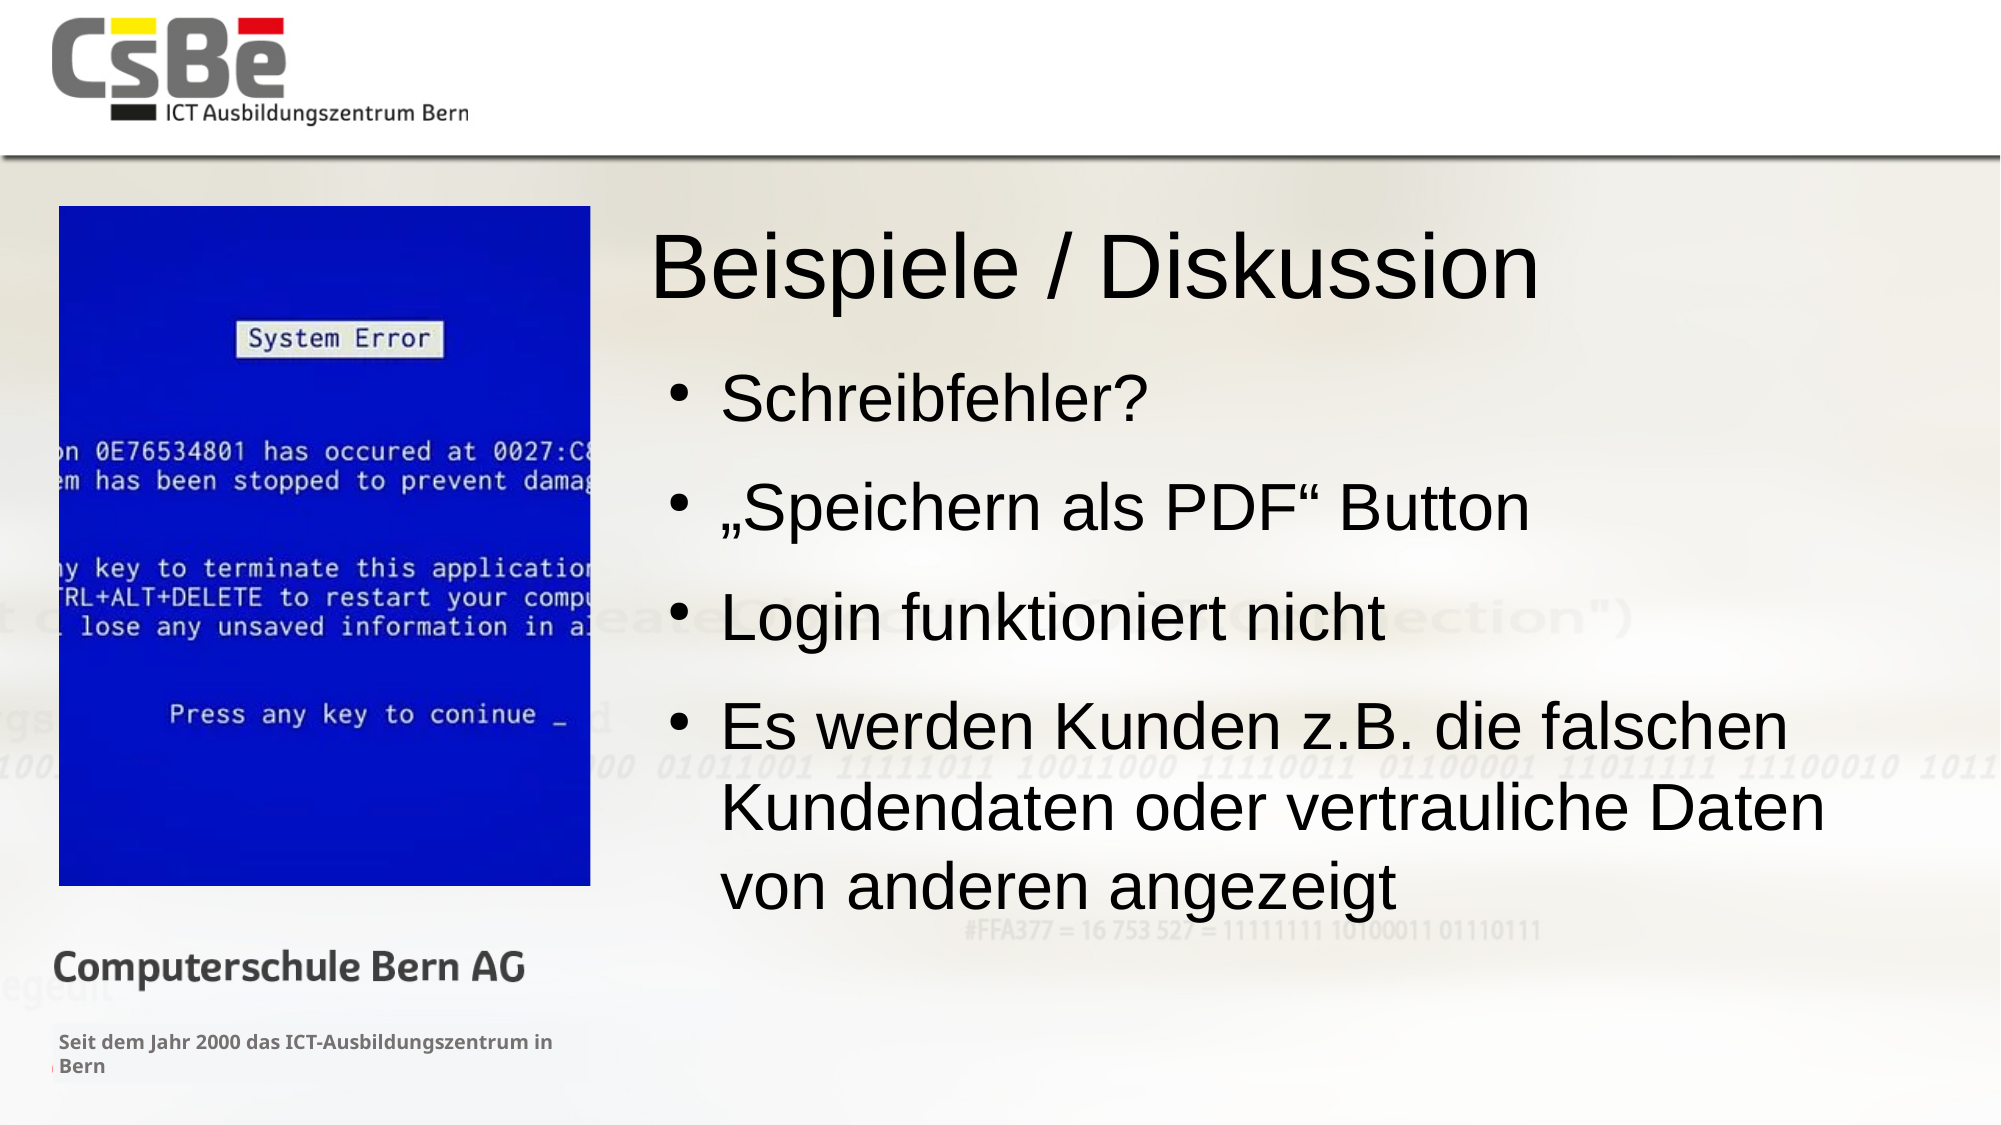

Beispiele / Diskussion
# Schreibfehler?
„Speichern als PDF“ Button
Login funktioniert nicht
Es werden Kunden z.B. die falschen Kundendaten oder vertrauliche Daten von anderen angezeigt